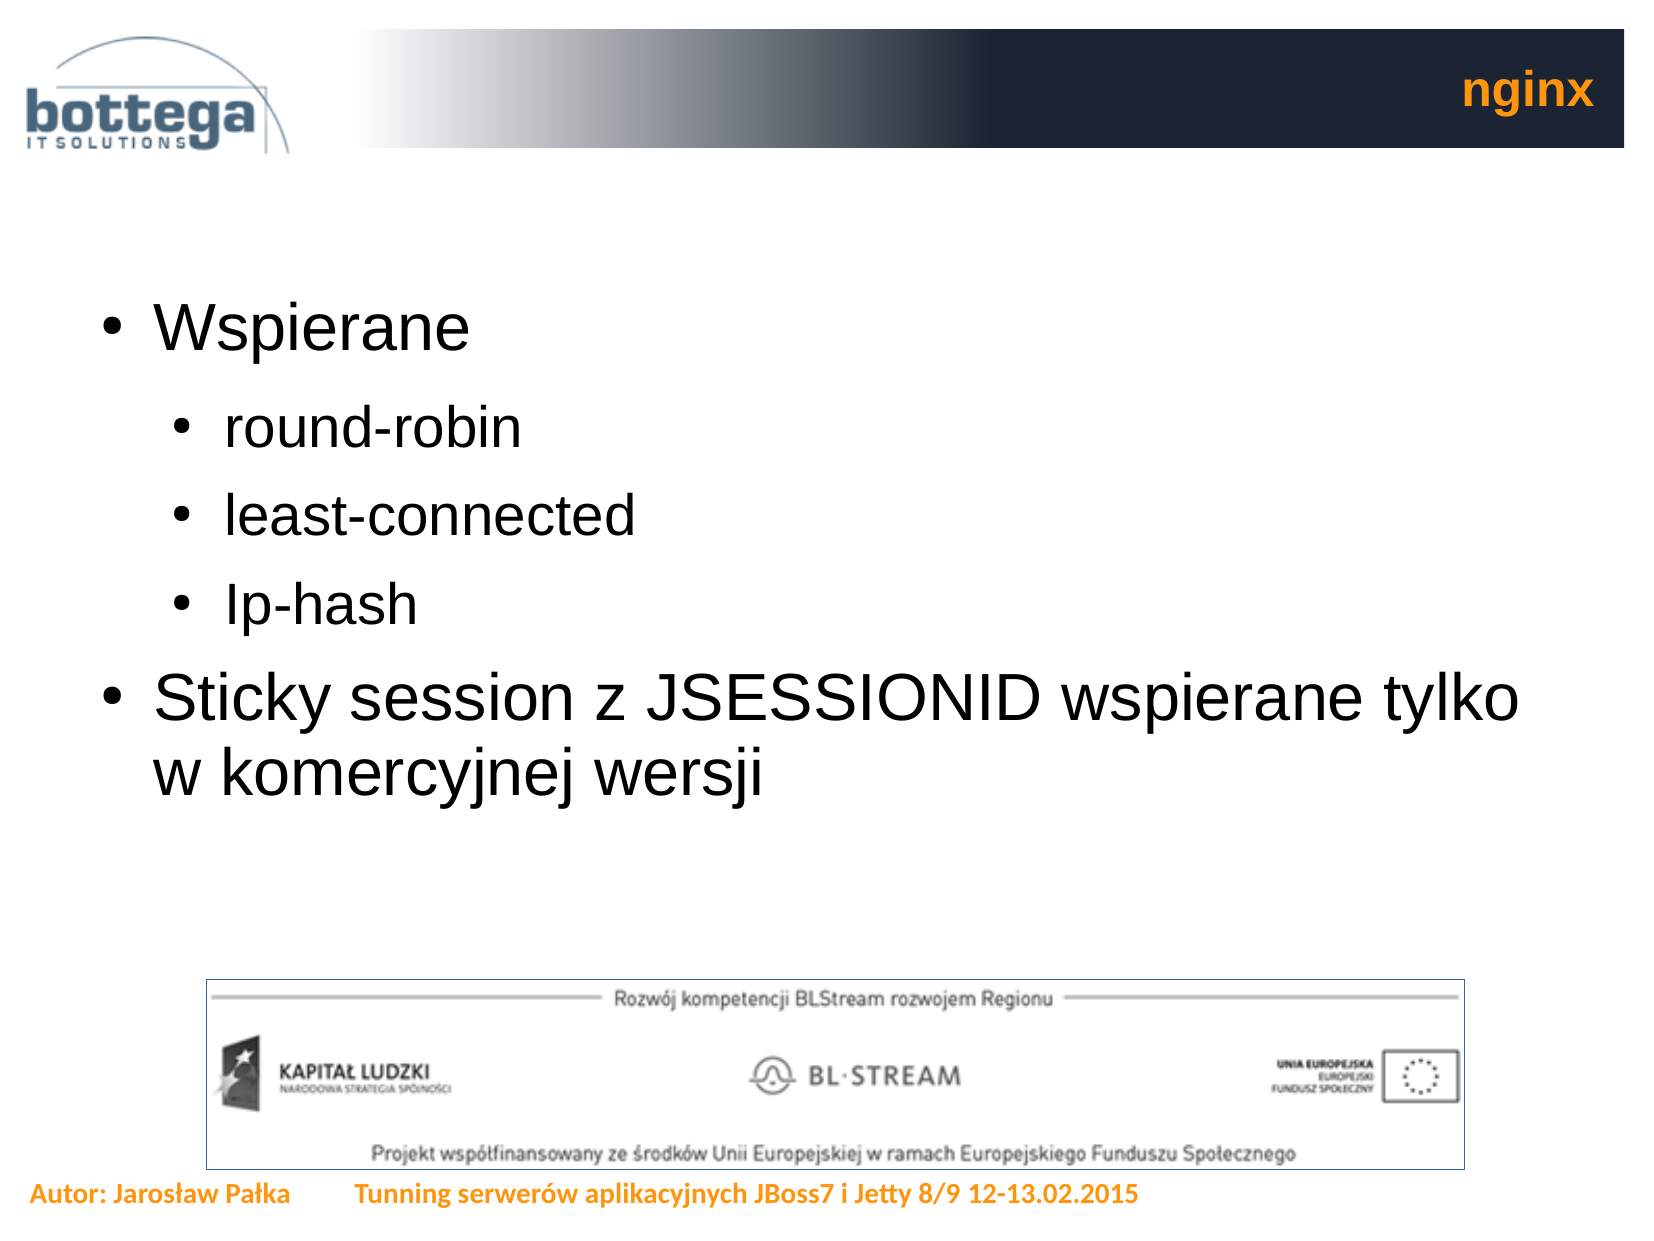

# nginx
Wspierane
round-robin
least-connected
Ip-hash
Sticky session z JSESSIONID wspierane tylko w komercyjnej wersji